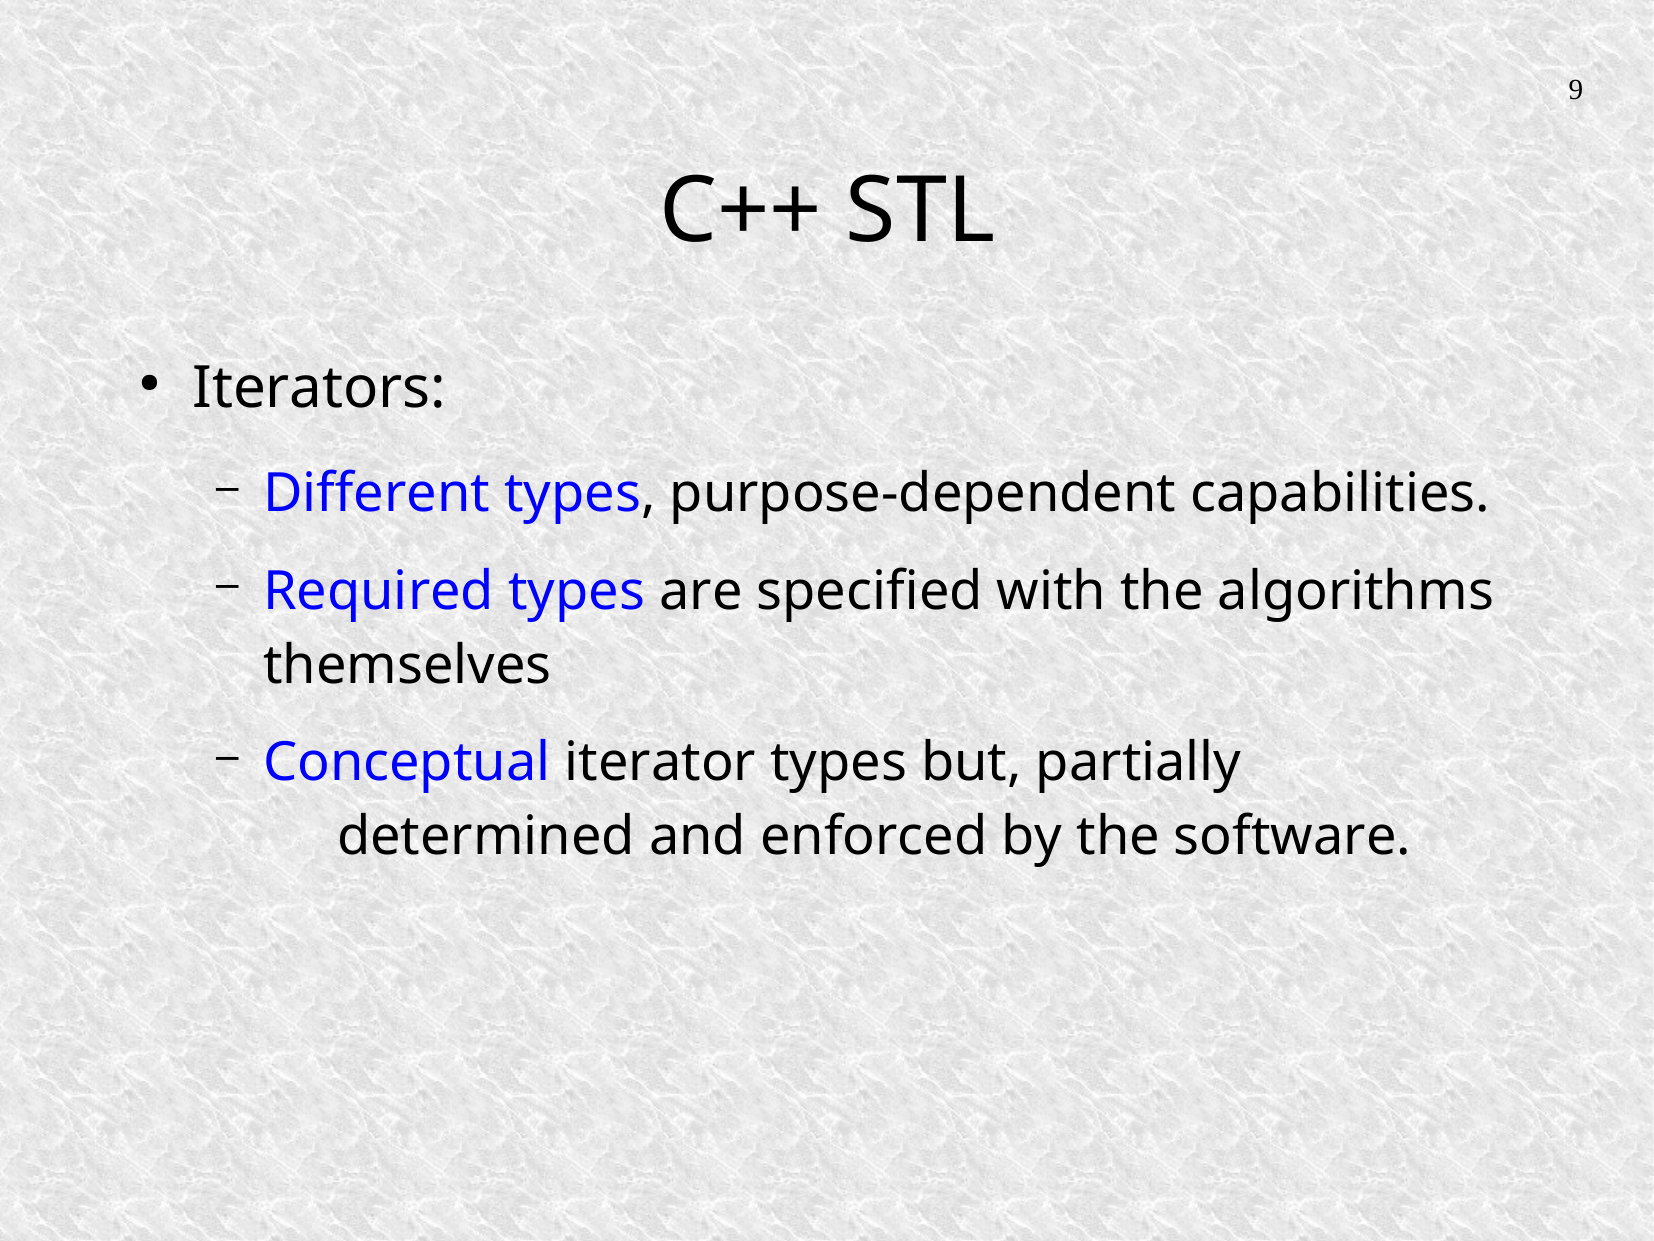

9
# C++ STL
Iterators:
Different types, purpose-dependent capabilities.
Required types are specified with the algorithms themselves
Conceptual iterator types but, partially
 	determined and enforced by the software.